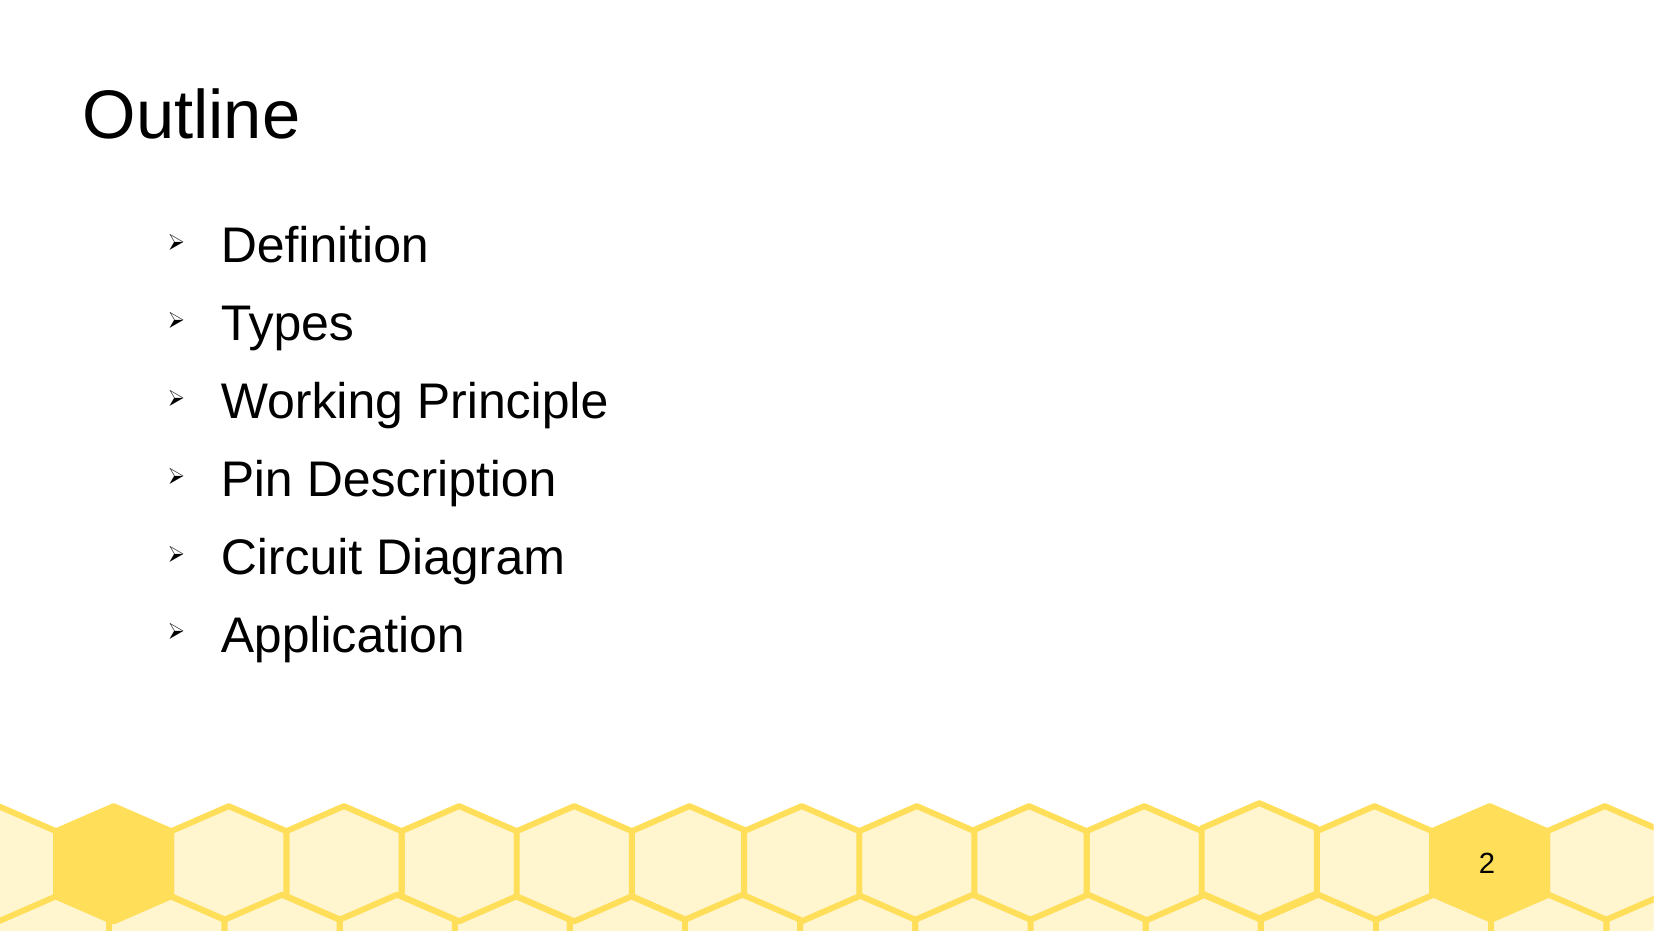

# Outline
Definition
Types
Working Principle
Pin Description
Circuit Diagram
Application